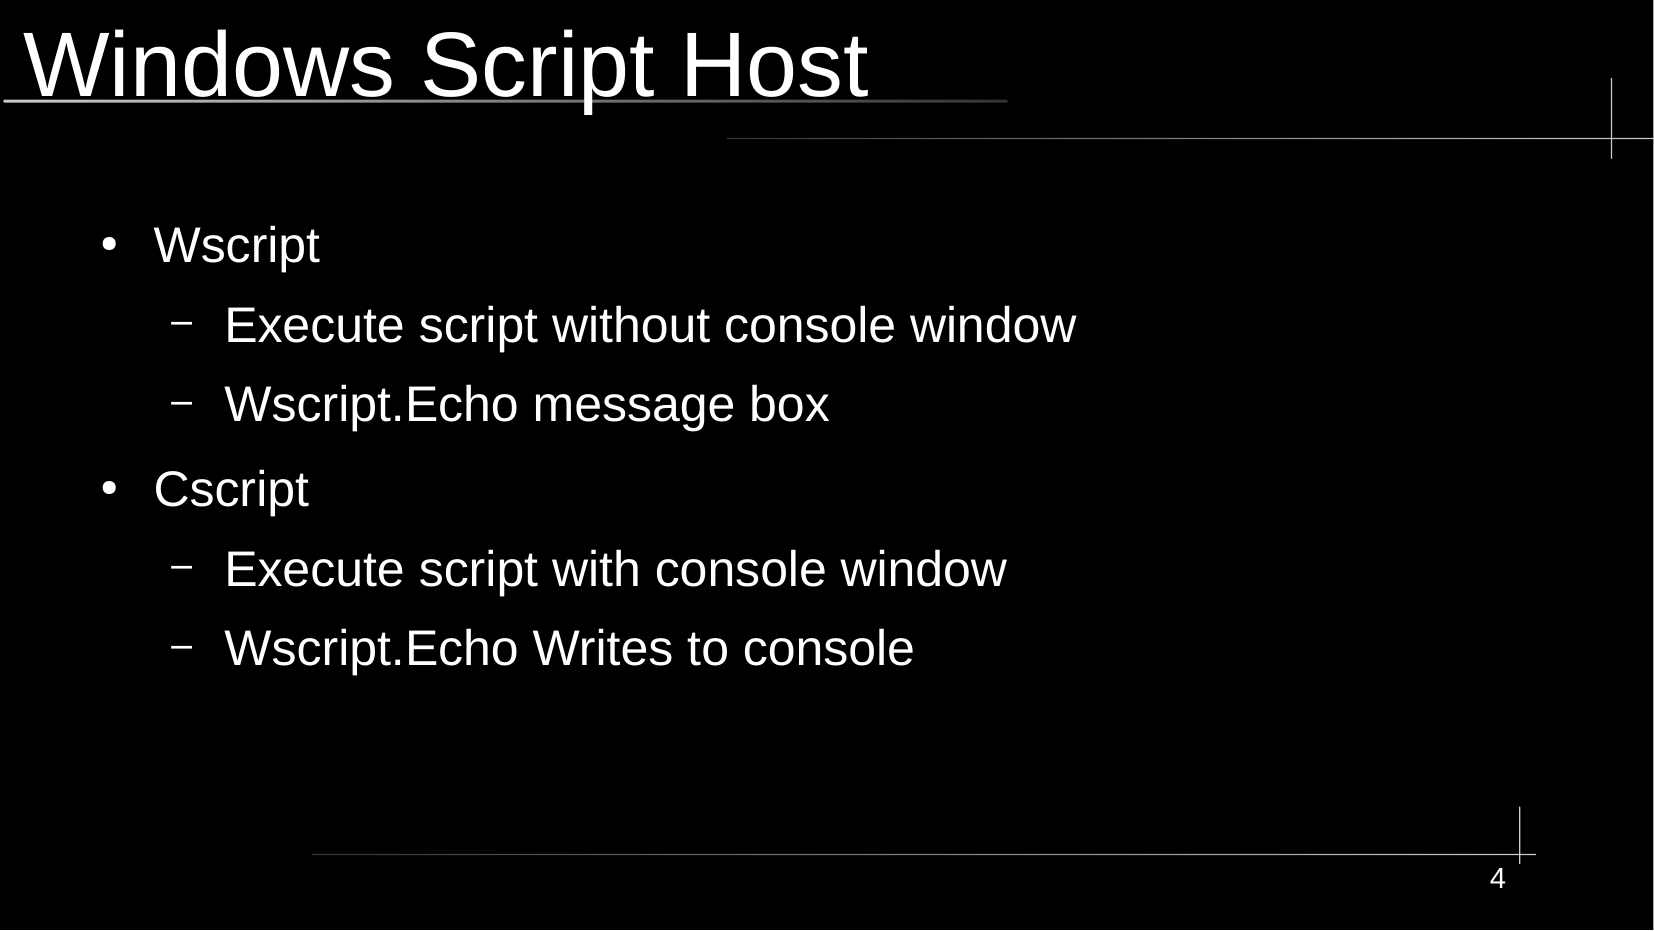

# Windows Script Host
Wscript
Execute script without console window
Wscript.Echo message box
Cscript
Execute script with console window
Wscript.Echo Writes to console
4